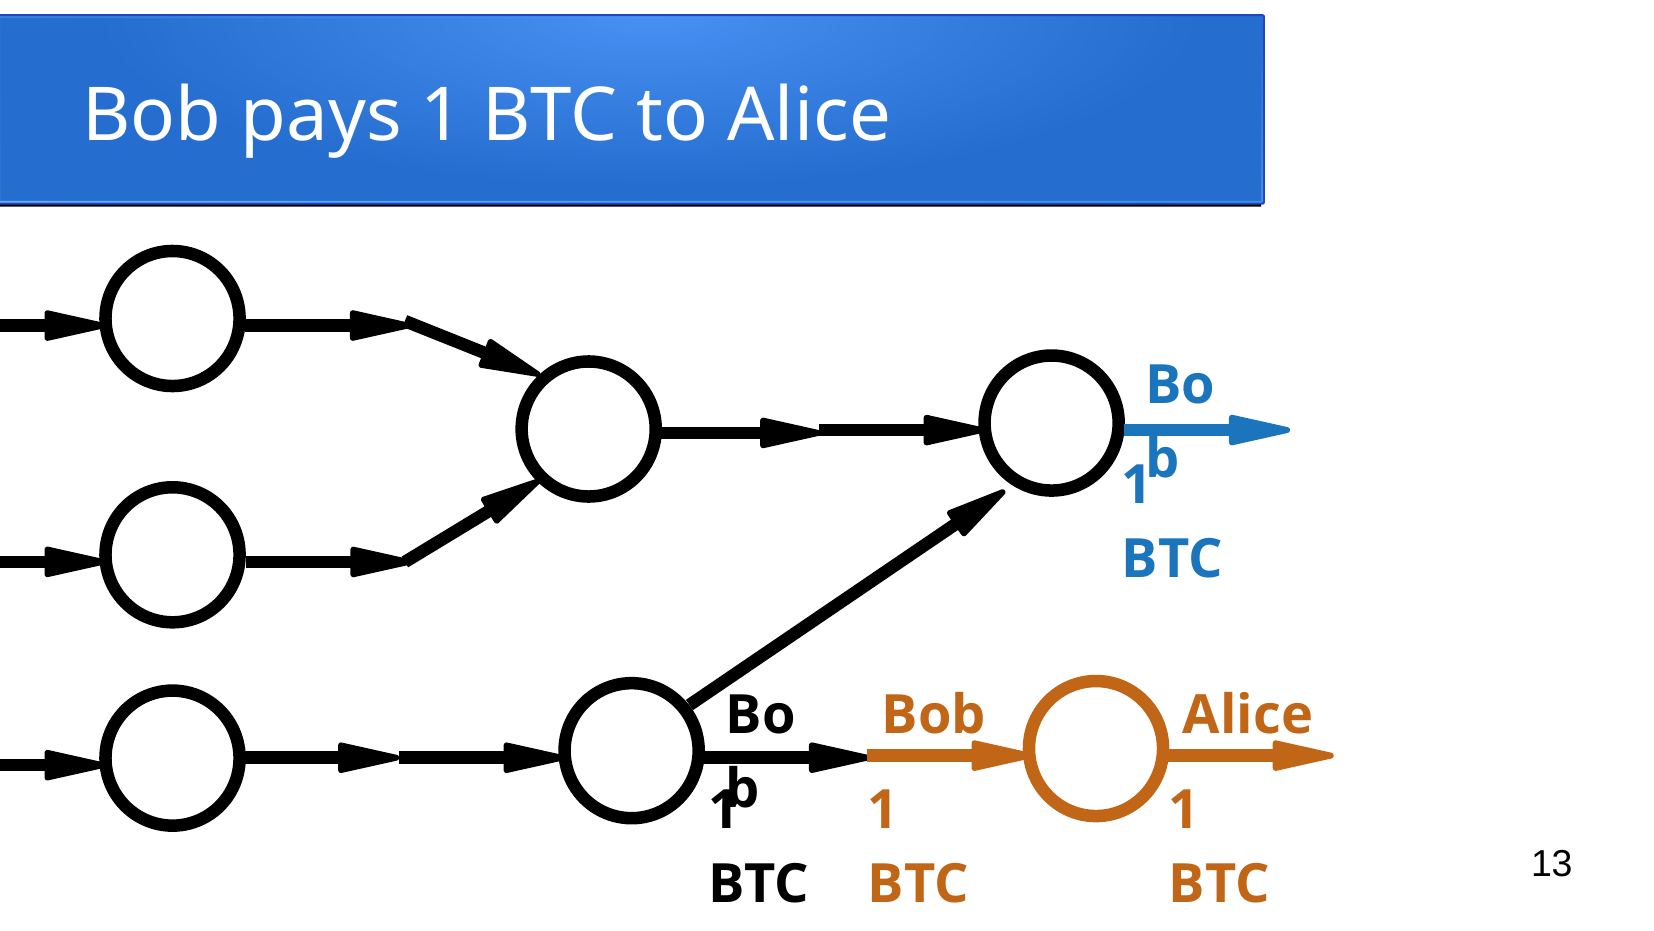

# Bob pays 1 BTC to Alice
Bob
1 BTC
Bob
Bob
Alice
1 BTC
1 BTC
1 BTC